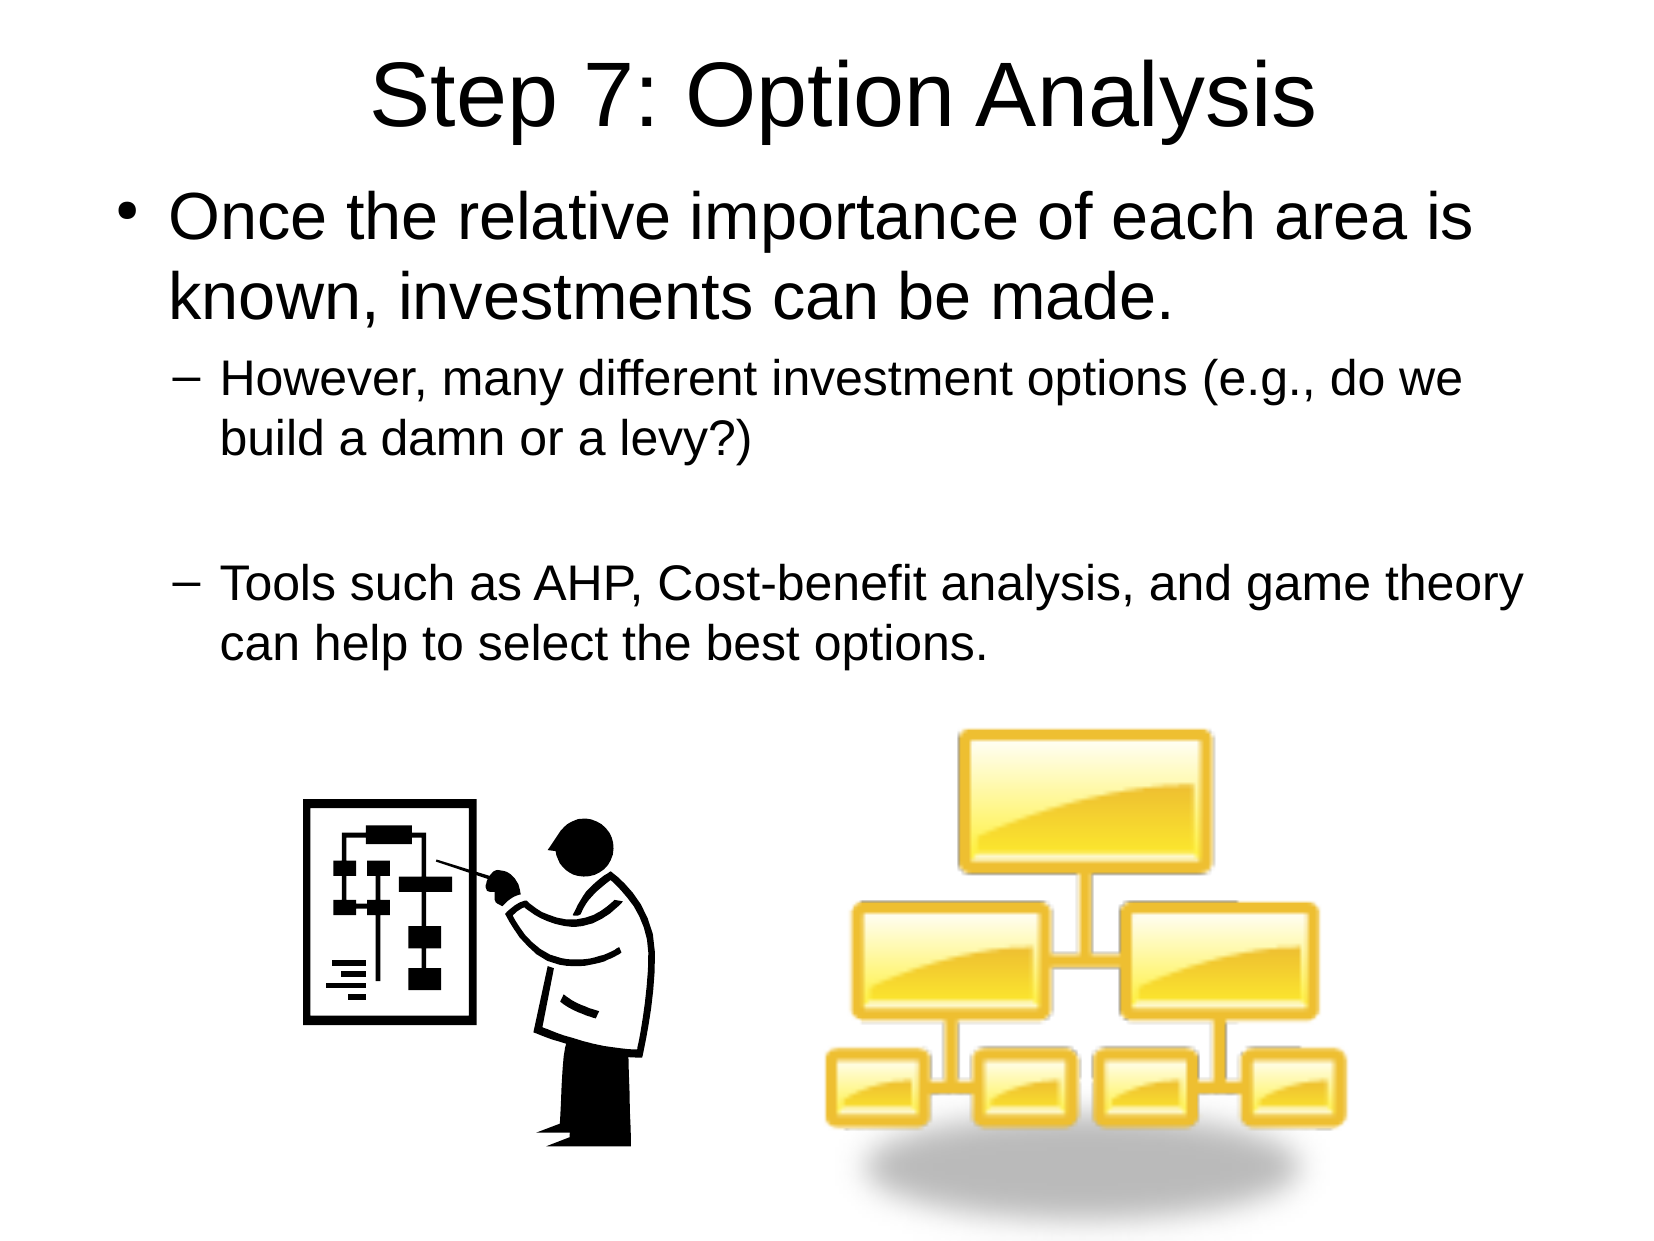

# Step 7: Option Analysis
Once the relative importance of each area is known, investments can be made.
However, many different investment options (e.g., do we build a damn or a levy?)
Tools such as AHP, Cost-benefit analysis, and game theory can help to select the best options.